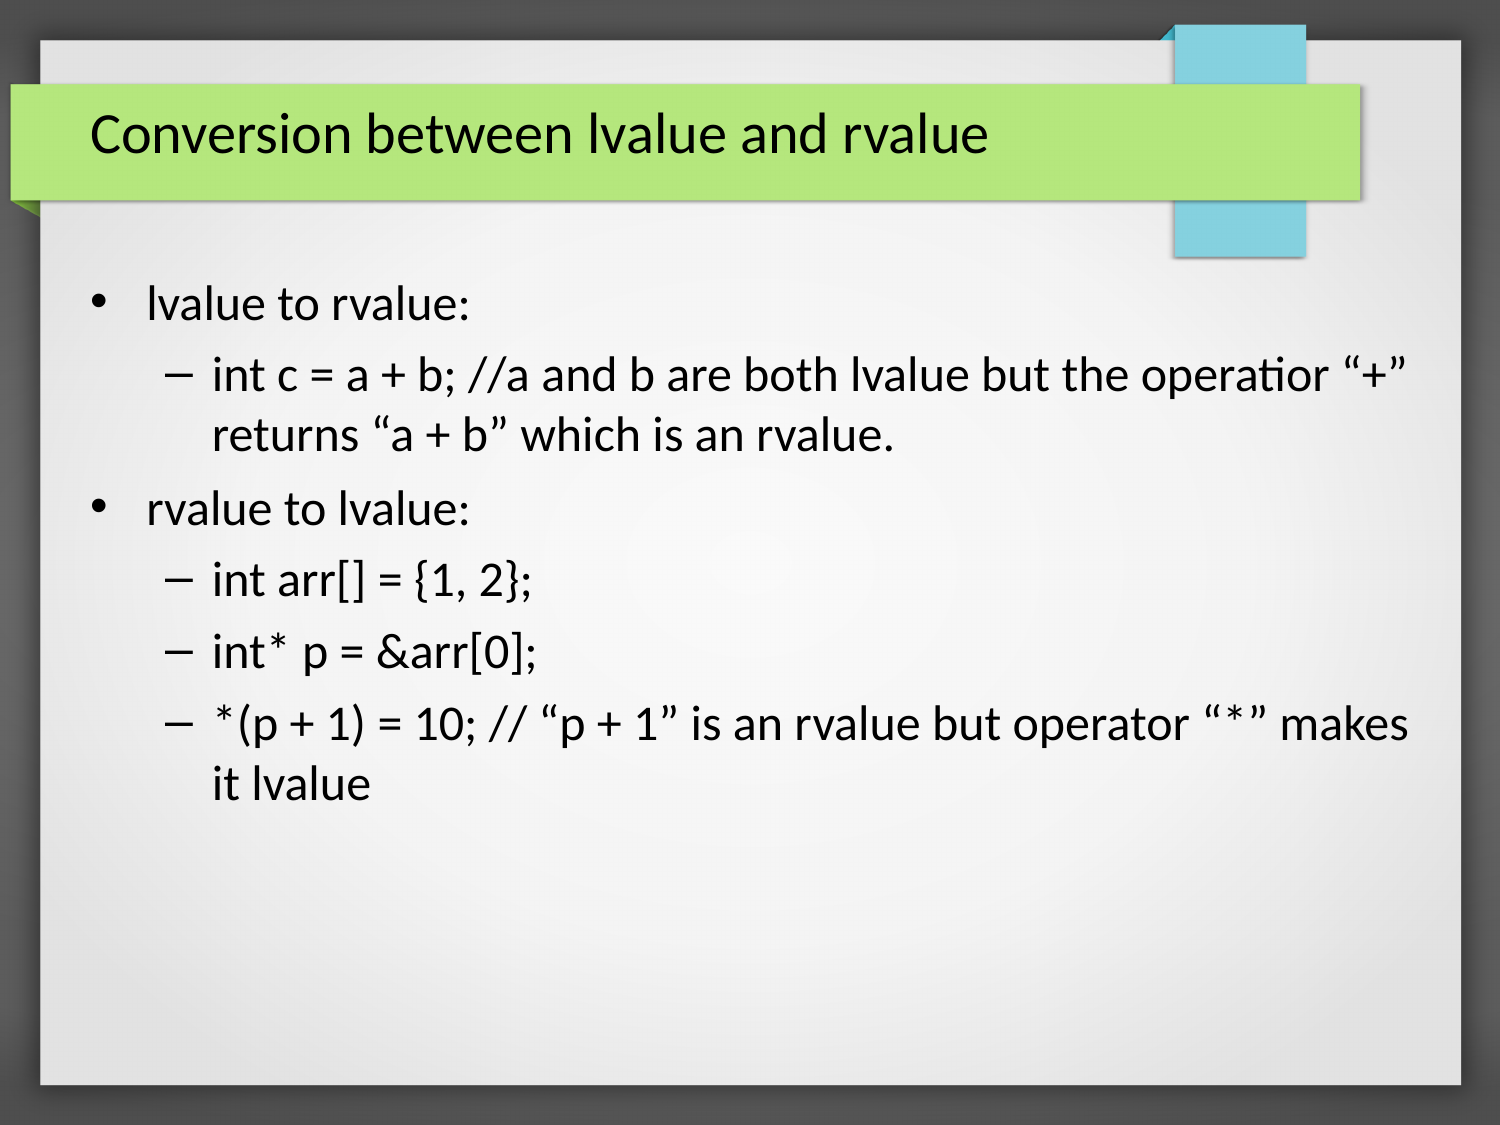

# Conversion between lvalue and rvalue
lvalue to rvalue:
int c = a + b; //a and b are both lvalue but the operatior “+” returns “a + b” which is an rvalue.
rvalue to lvalue:
int arr[] = {1, 2};
int* p = &arr[0];
*(p + 1) = 10; // “p + 1” is an rvalue but operator “*” makes it lvalue